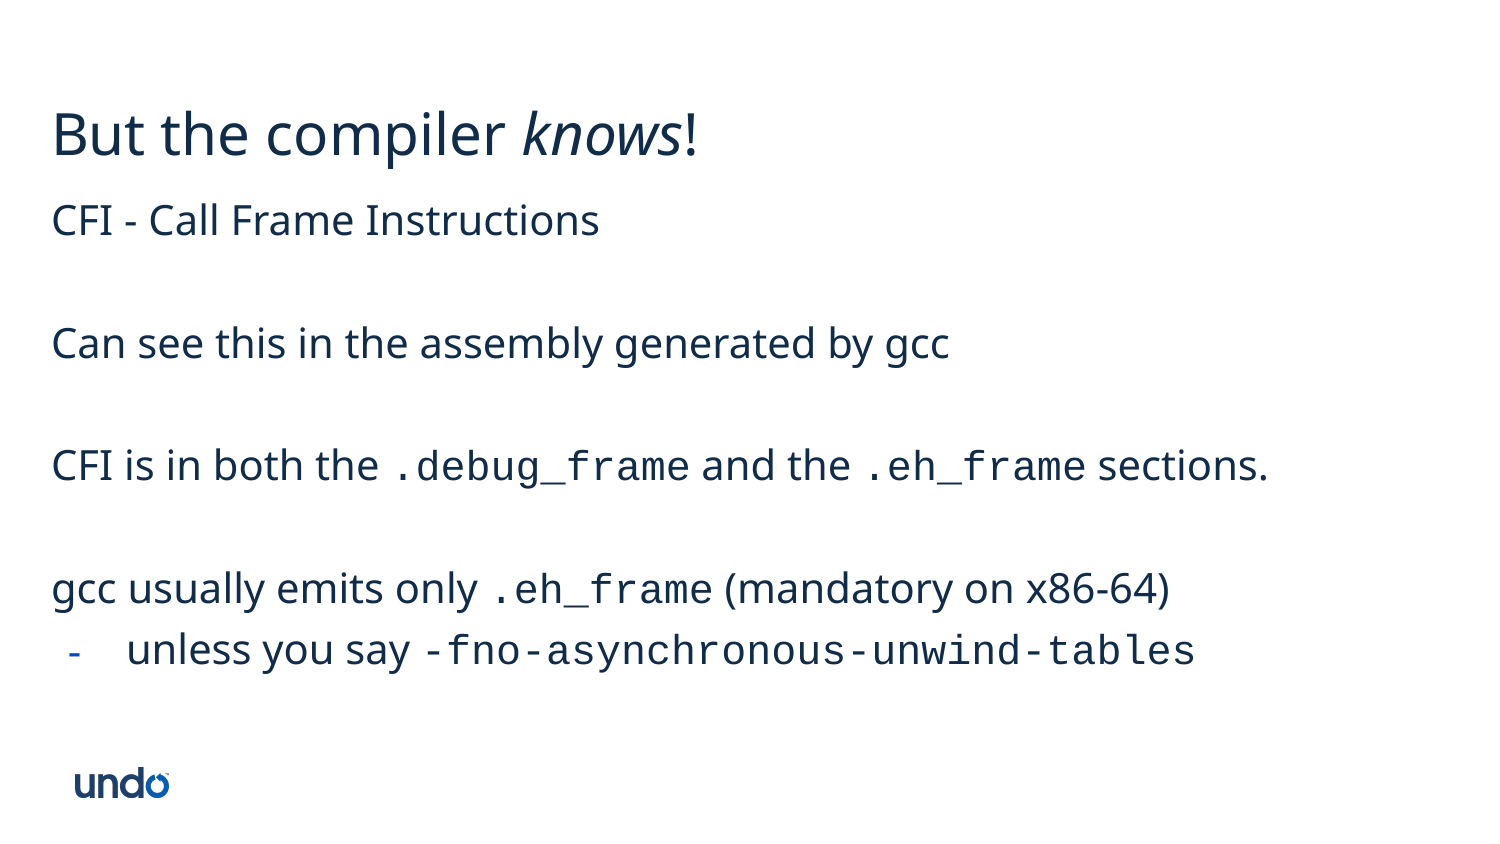

# But the compiler knows!
CFI - Call Frame Instructions
Can see this in the assembly generated by gcc
CFI is in both the .debug_frame and the .eh_frame sections.
gcc usually emits only .eh_frame (mandatory on x86-64)
unless you say -fno-asynchronous-unwind-tables